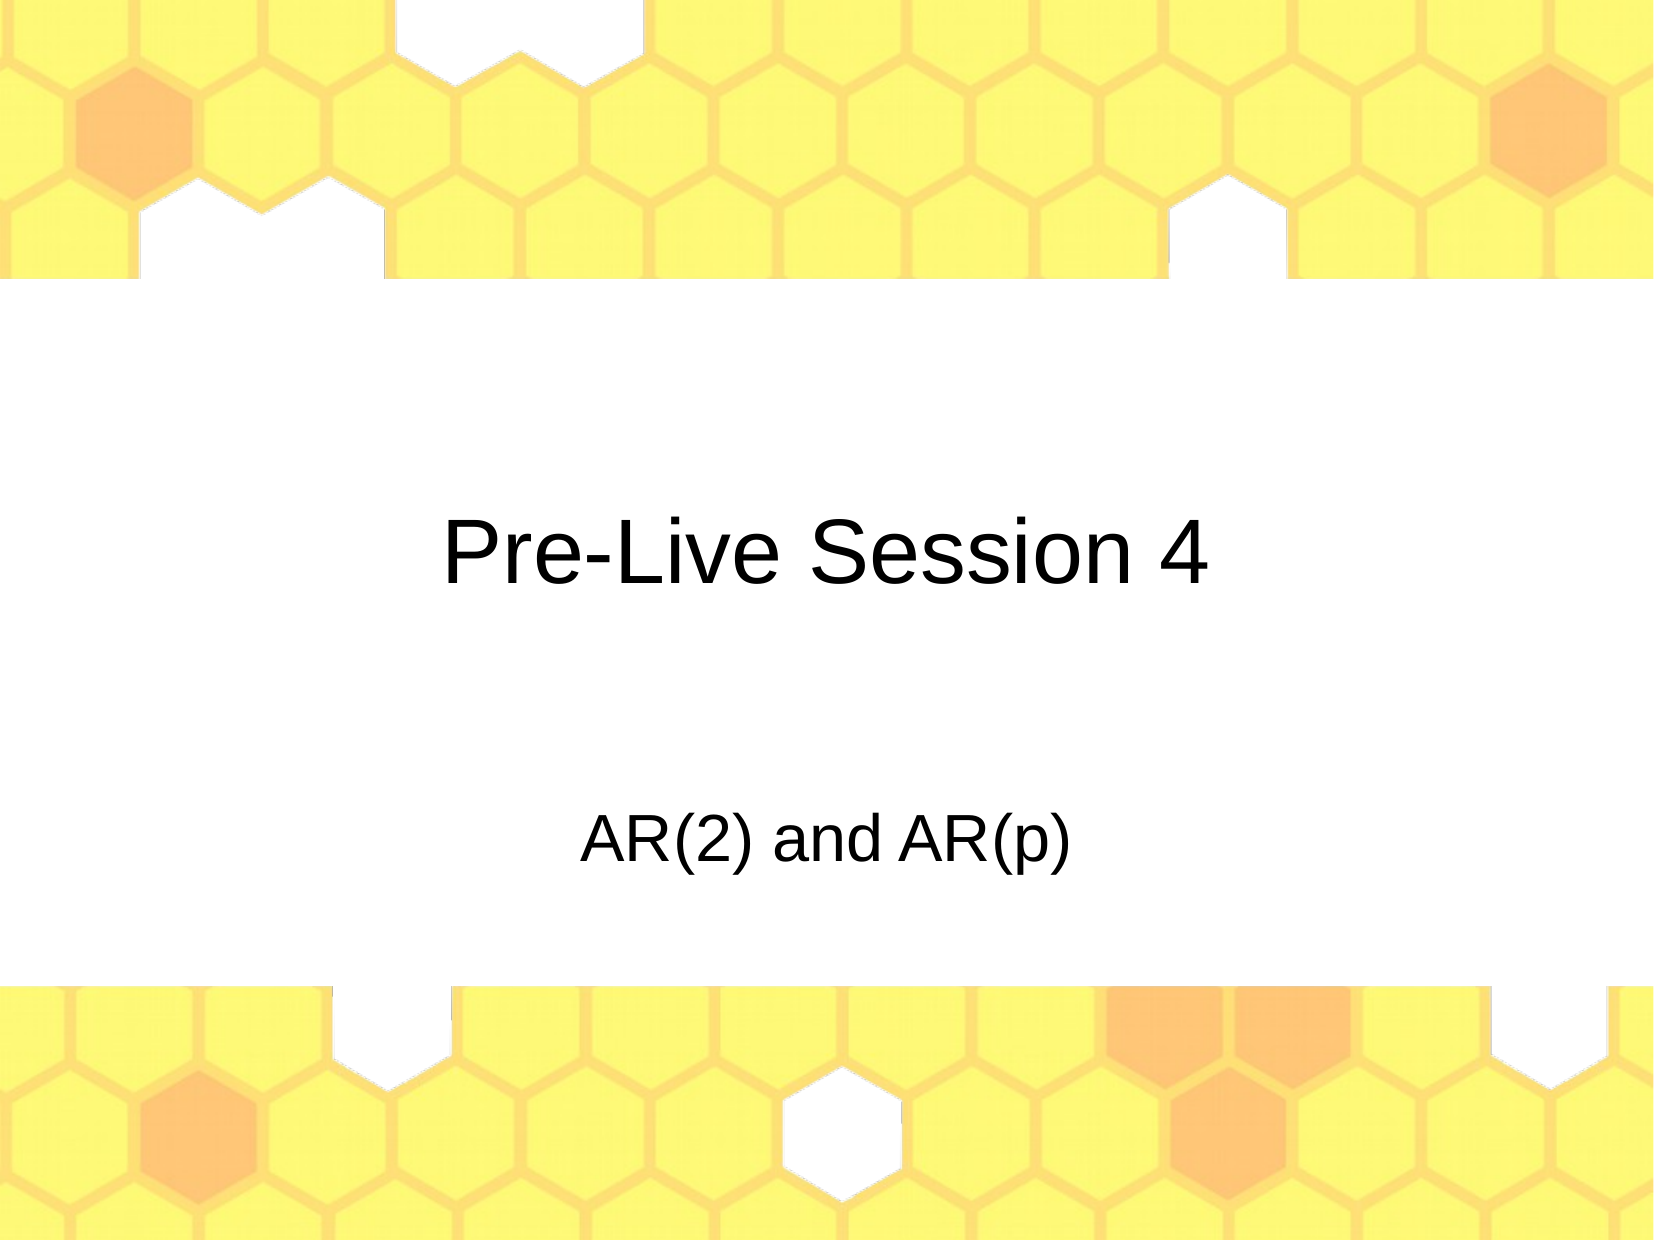

# Pre-Live Session 4
AR(2) and AR(p)